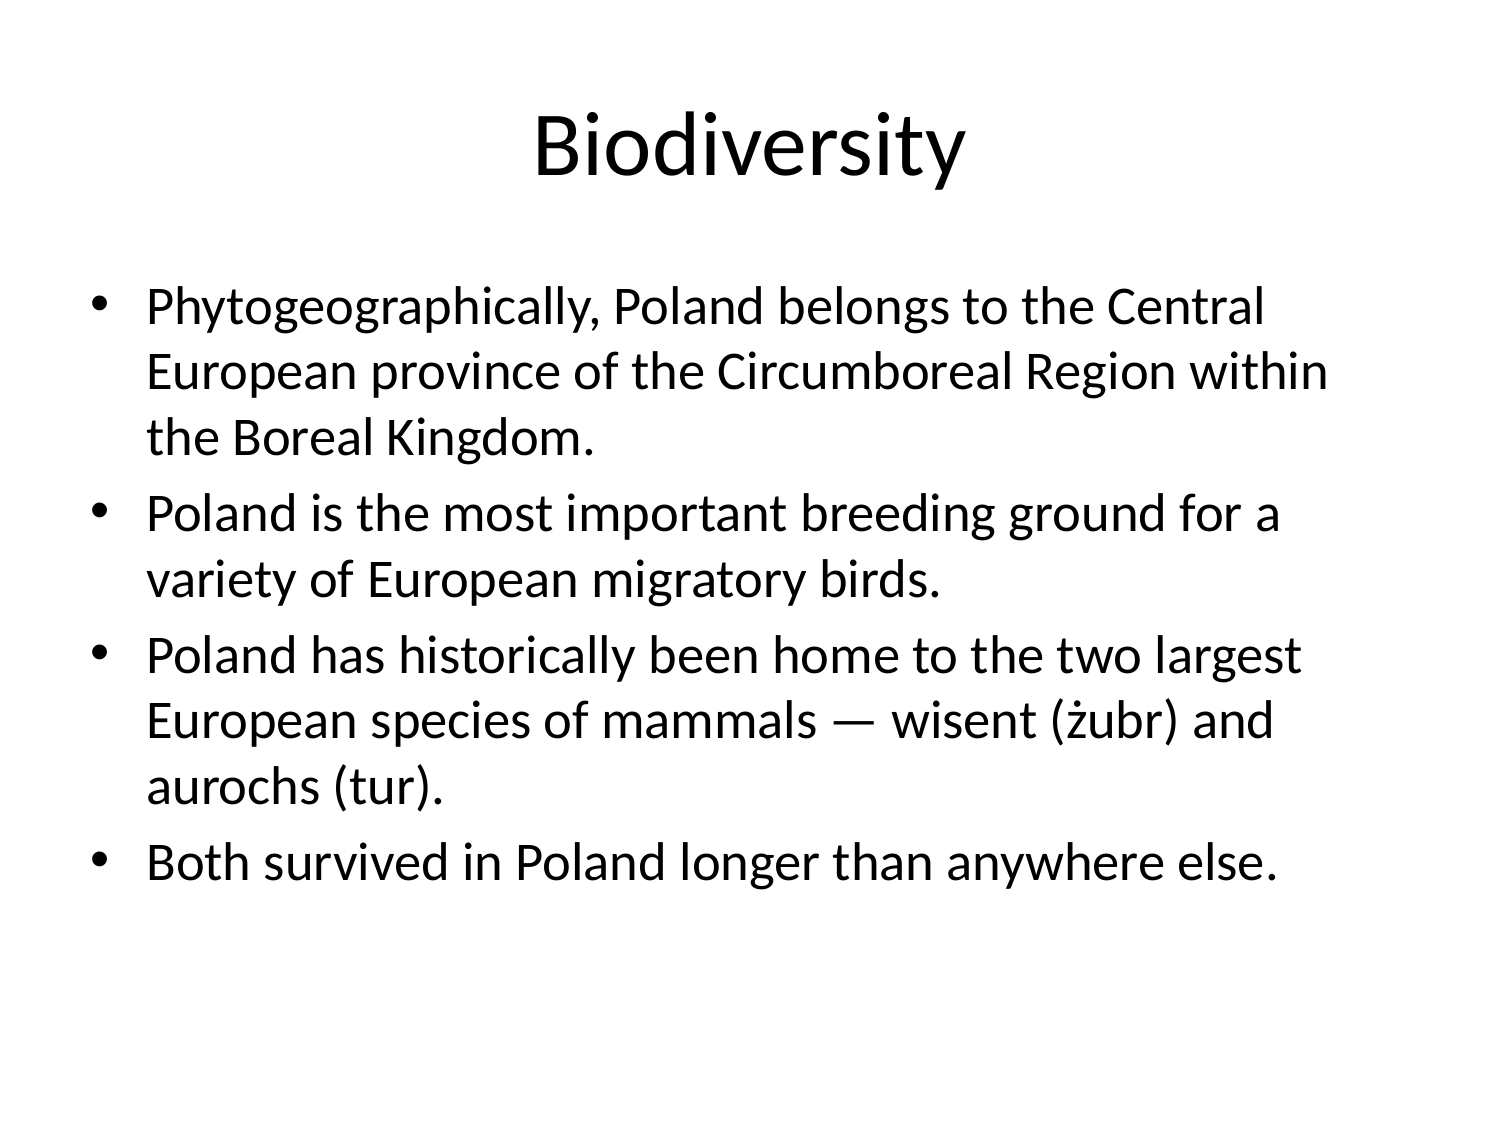

# Biodiversity
Phytogeographically, Poland belongs to the Central European province of the Circumboreal Region within the Boreal Kingdom.
Poland is the most important breeding ground for a variety of European migratory birds.
Poland has historically been home to the two largest European species of mammals — wisent (żubr) and aurochs (tur).
Both survived in Poland longer than anywhere else.